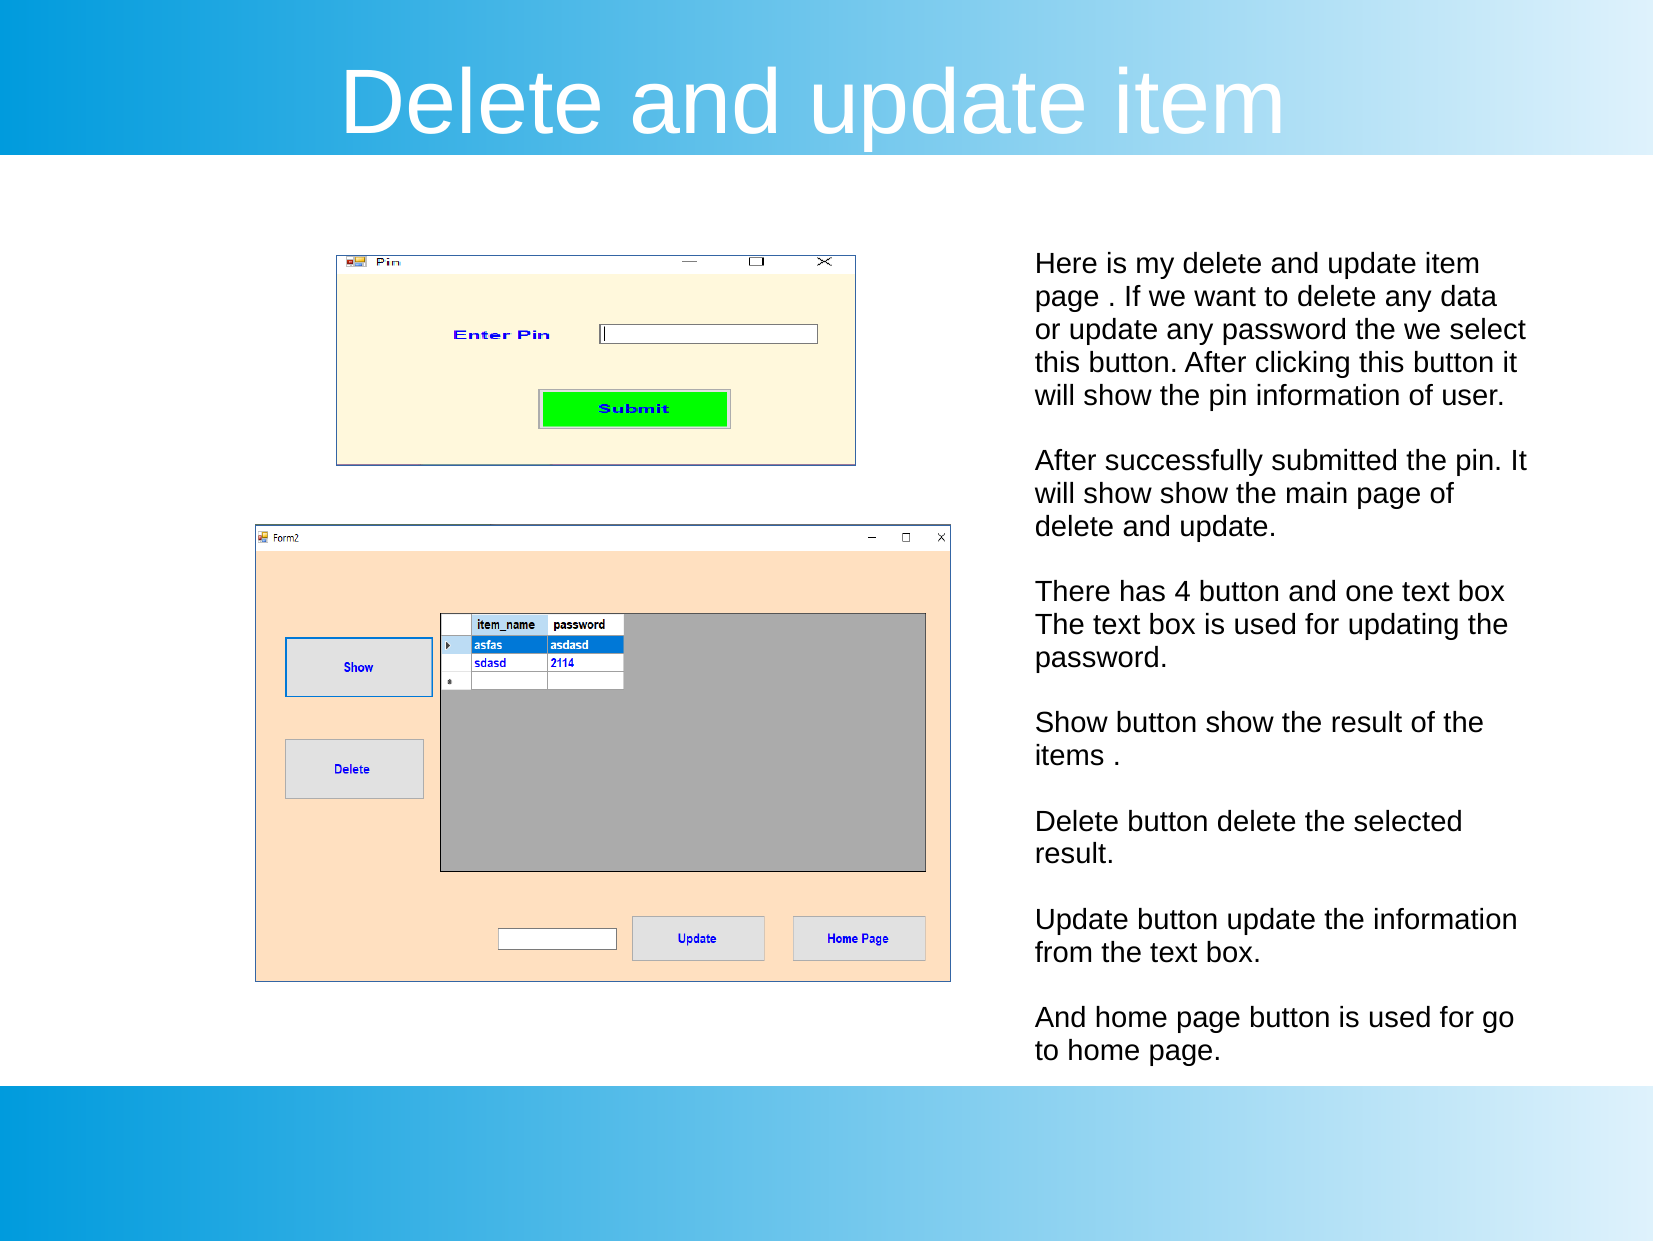

# Delete and update item
Here is my delete and update item page . If we want to delete any data or update any password the we select
this button. After clicking this button it will show the pin information of user.
After successfully submitted the pin. It will show show the main page of delete and update.
There has 4 button and one text box
The text box is used for updating the password.
Show button show the result of the items .
Delete button delete the selected result.
Update button update the information from the text box.
And home page button is used for go to home page.